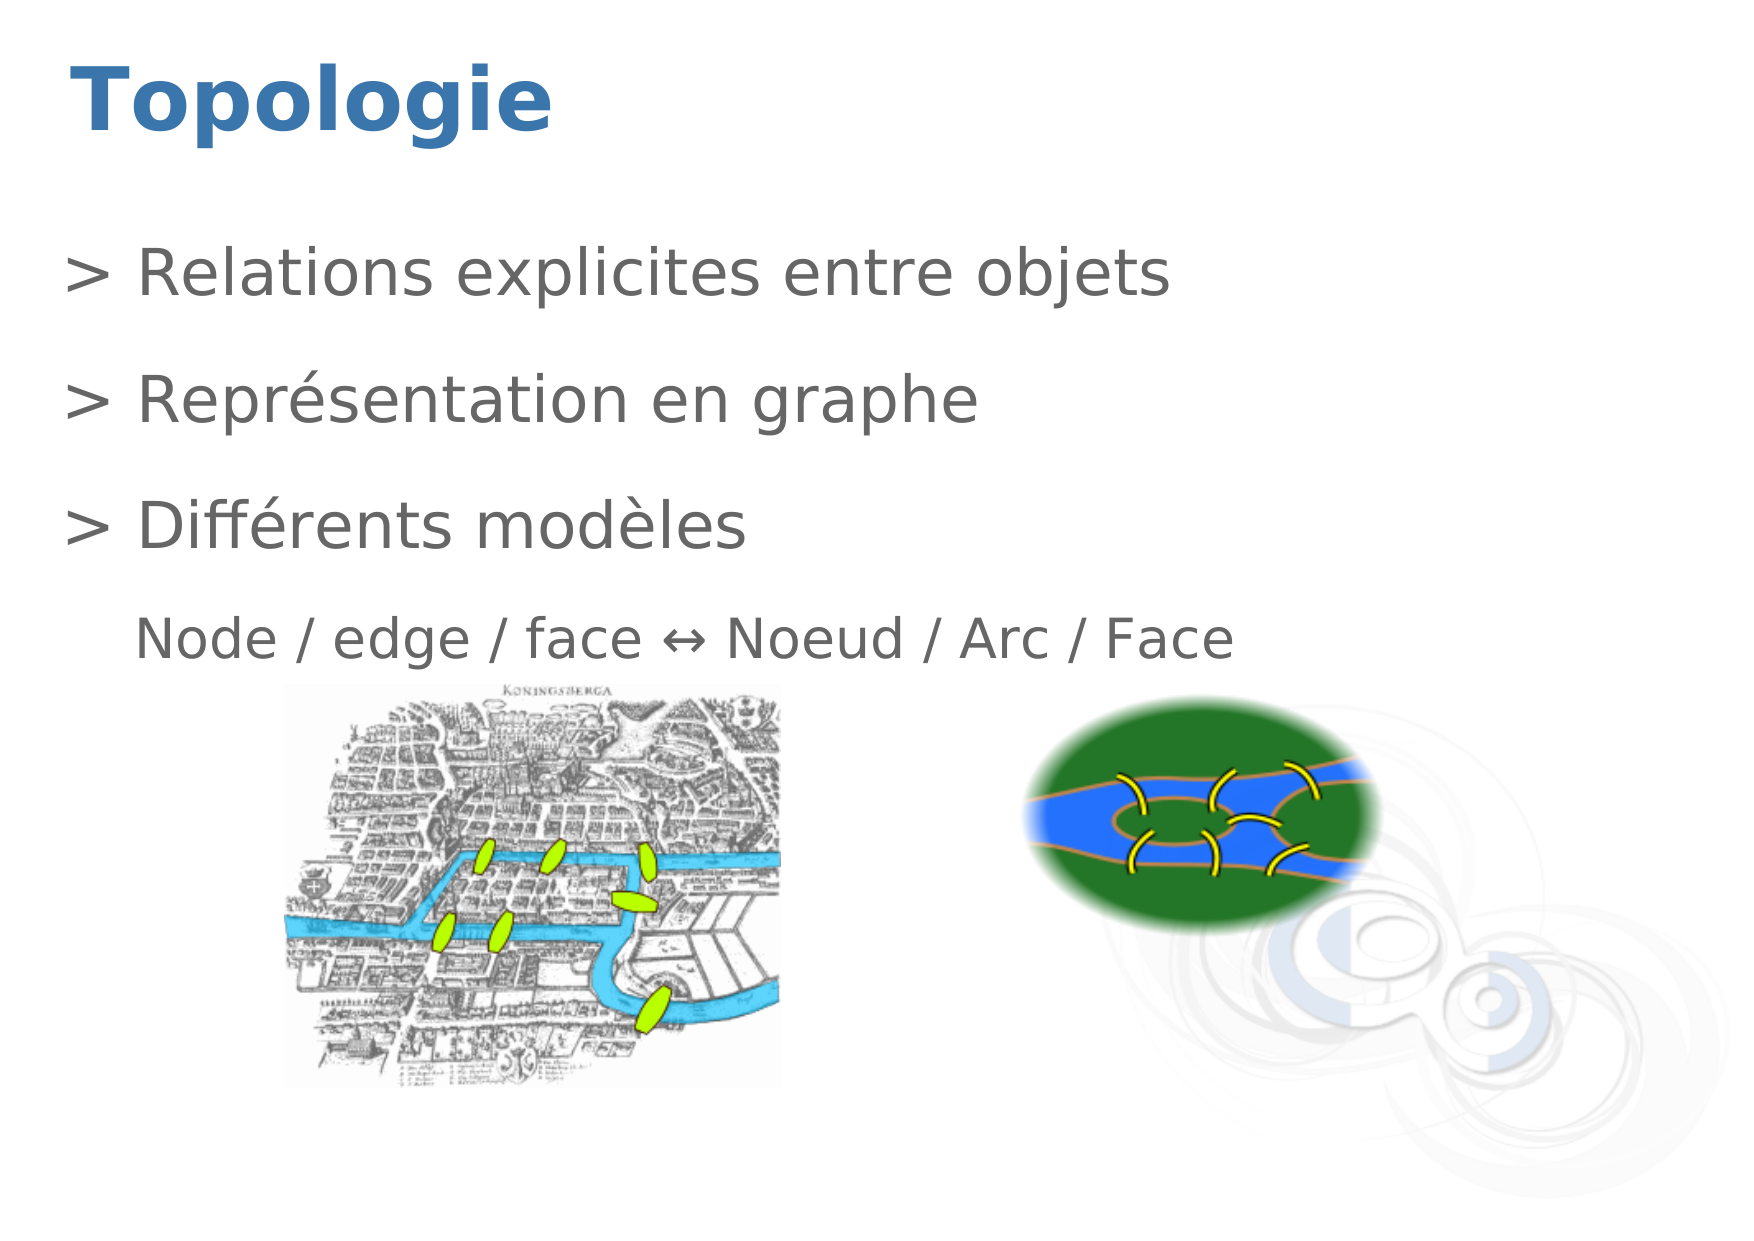

# Topologie
> Relations explicites entre objets
> Représentation en graphe
> Différents modèles
Node / edge / face ↔ Noeud / Arc / Face